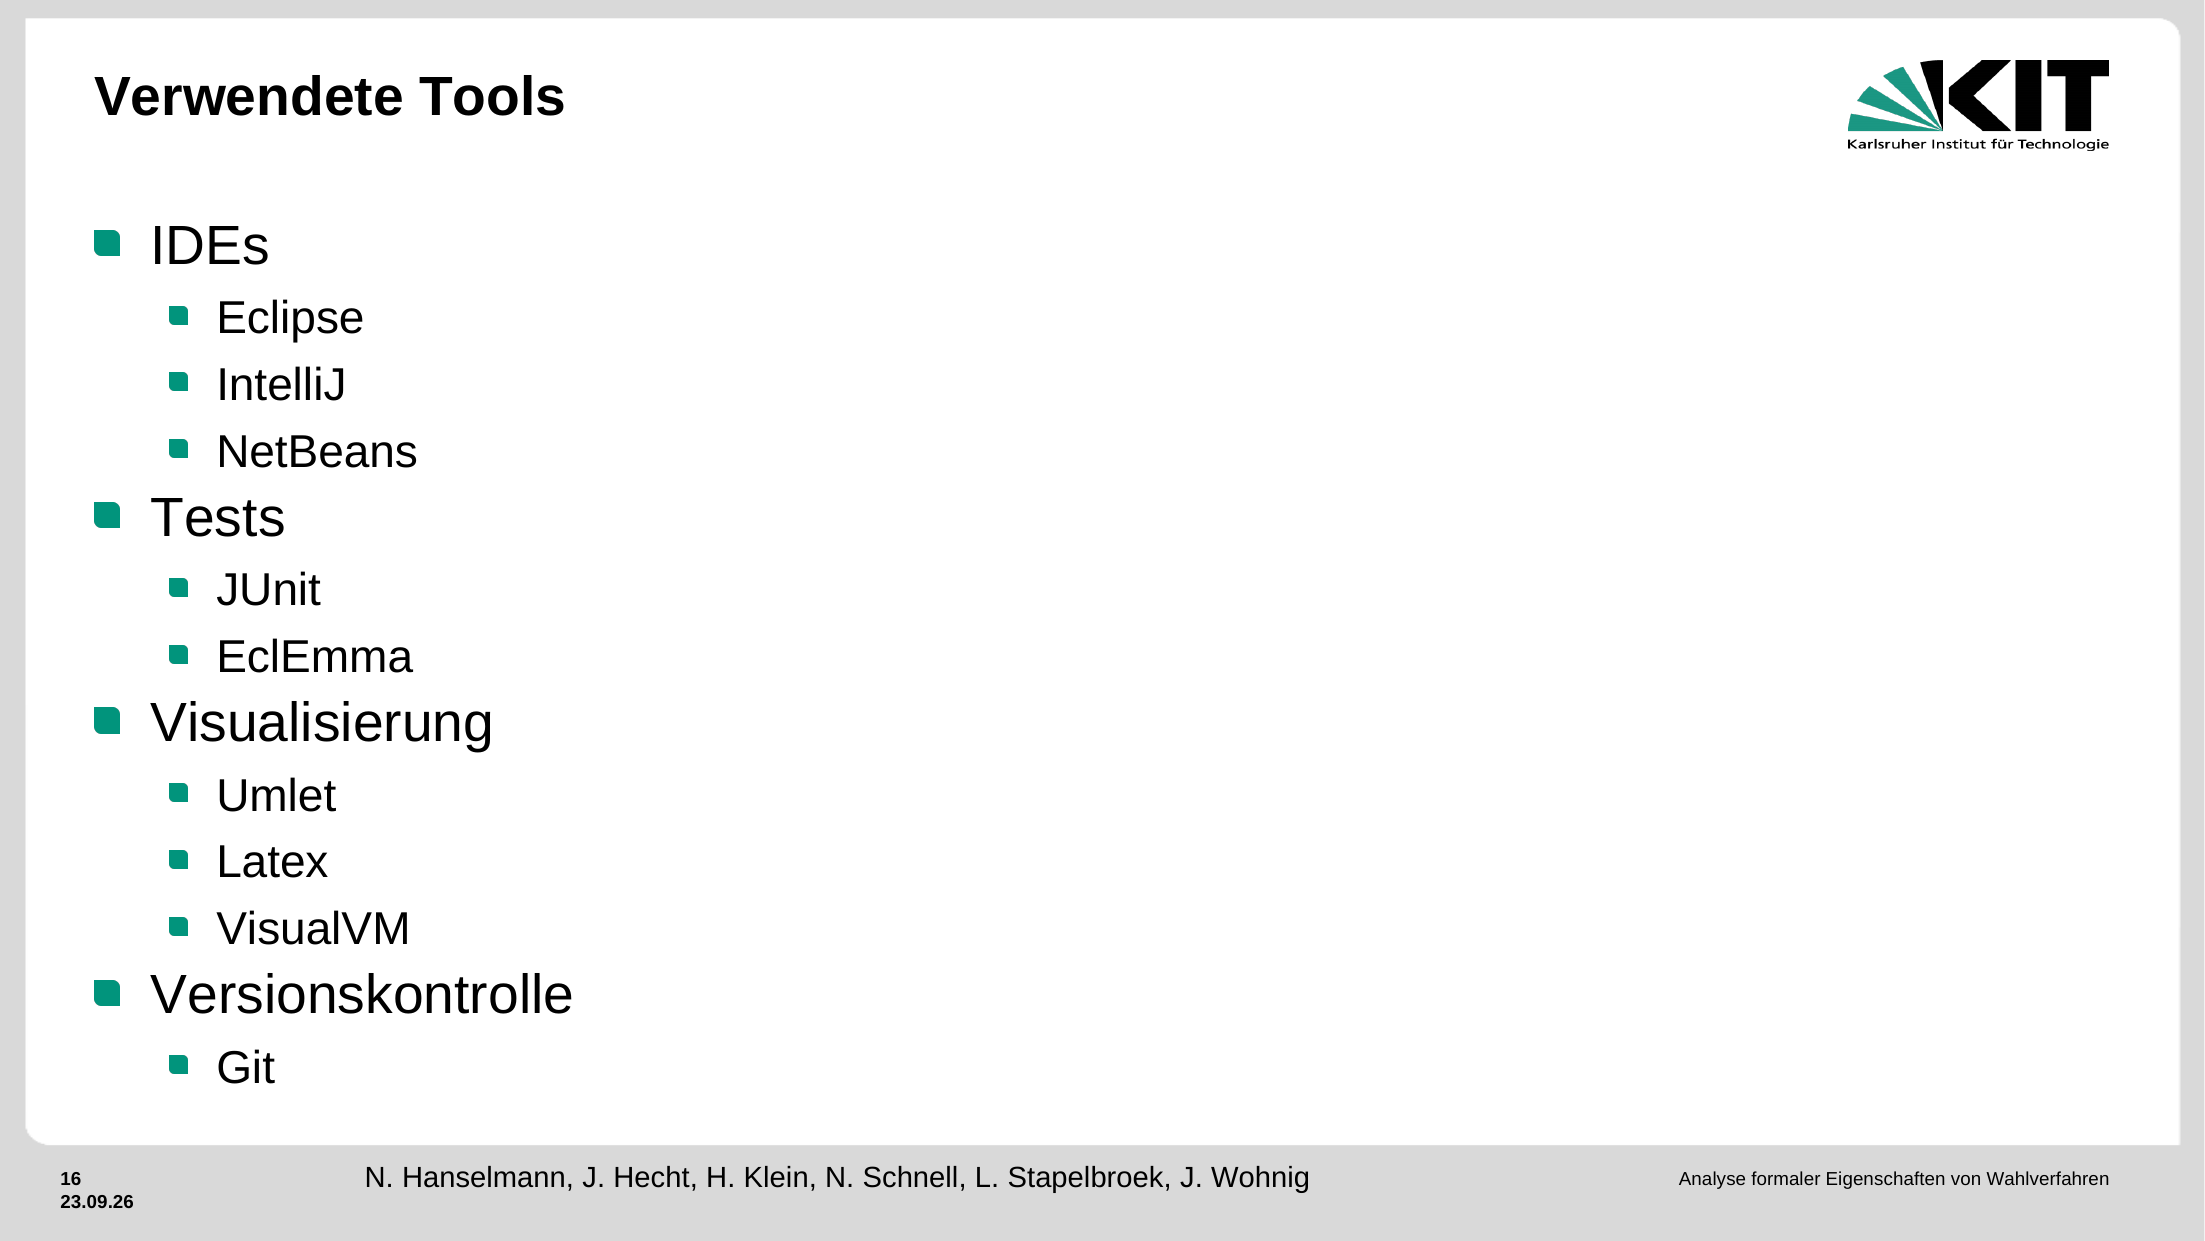

# Verwendete Tools
IDEs
Eclipse
IntelliJ
NetBeans
Tests
JUnit
EclEmma
Visualisierung
Umlet
Latex
VisualVM
Versionskontrolle
Git
Prof. Max Mustermann – Präsentationstitel